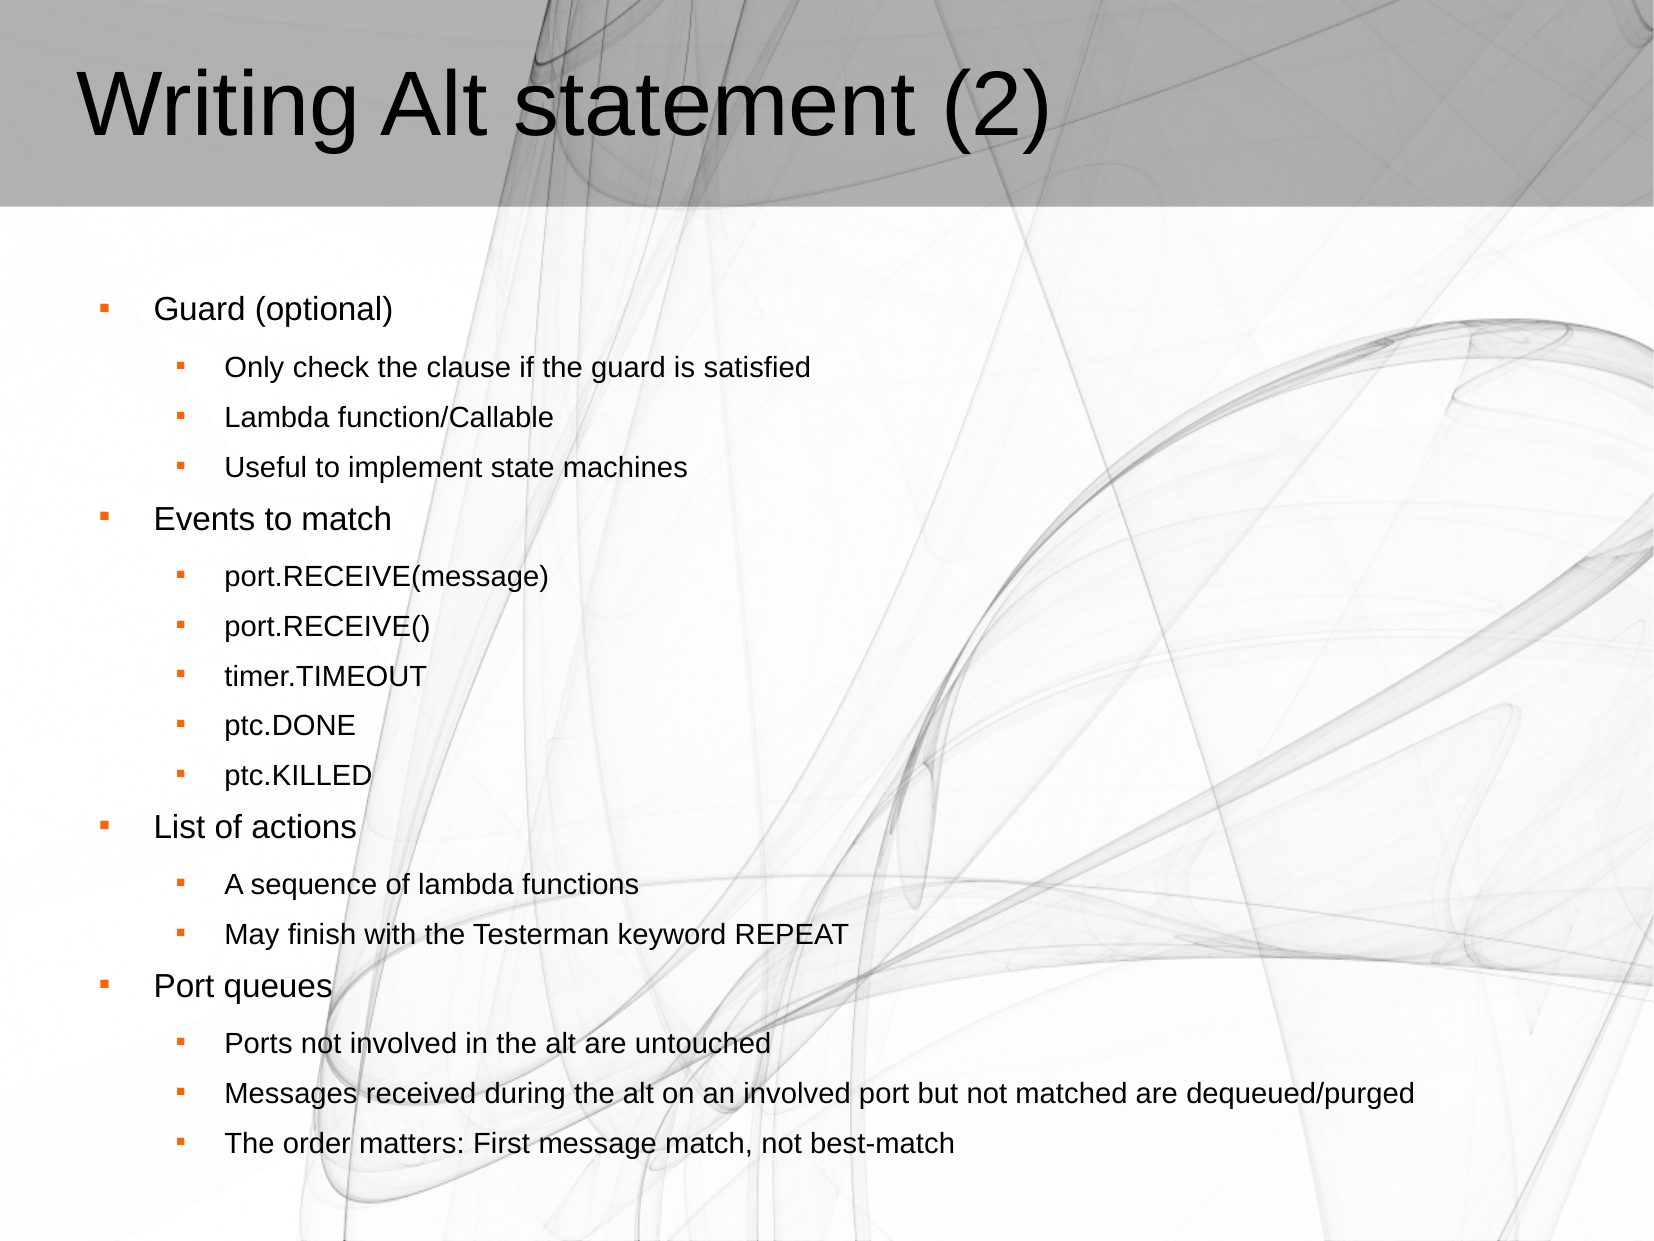

# Writing Alt statement (2)
Guard (optional)
Only check the clause if the guard is satisfied
Lambda function/Callable
Useful to implement state machines
Events to match
port.RECEIVE(message)
port.RECEIVE()
timer.TIMEOUT
ptc.DONE
ptc.KILLED
List of actions
A sequence of lambda functions
May finish with the Testerman keyword REPEAT
Port queues
Ports not involved in the alt are untouched
Messages received during the alt on an involved port but not matched are dequeued/purged
The order matters: First message match, not best-match